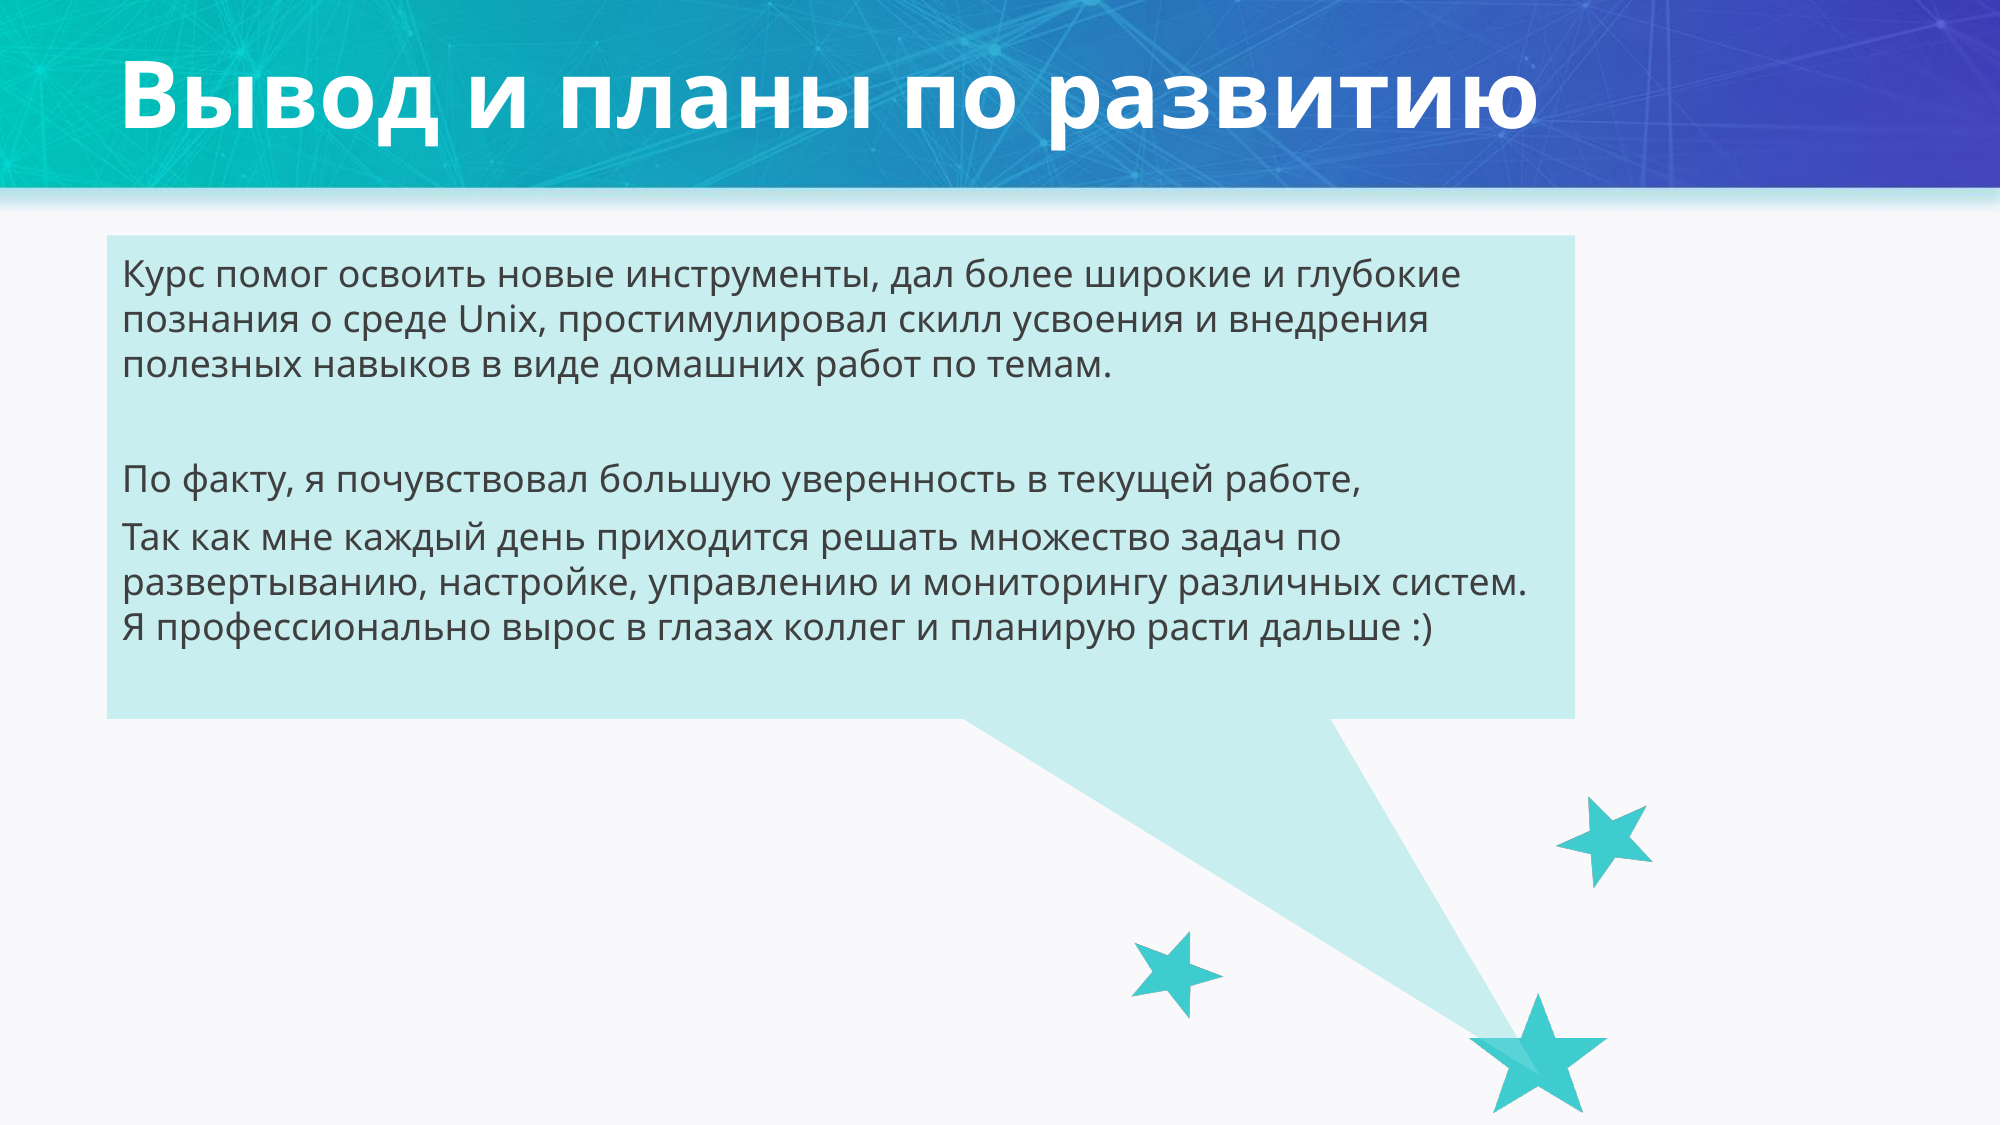

Вывод и планы по развитию
Курс помог освоить новые инструменты, дал более широкие и глубокие познания о среде Unix, простимулировал скилл усвоения и внедрения полезных навыков в виде домашних работ по темам.
По факту, я почувствовал большую уверенность в текущей работе,
Так как мне каждый день приходится решать множество задач по развертыванию, настройке, управлению и мониторингу различных систем. Я профессионально вырос в глазах коллег и планирую расти дальше :)